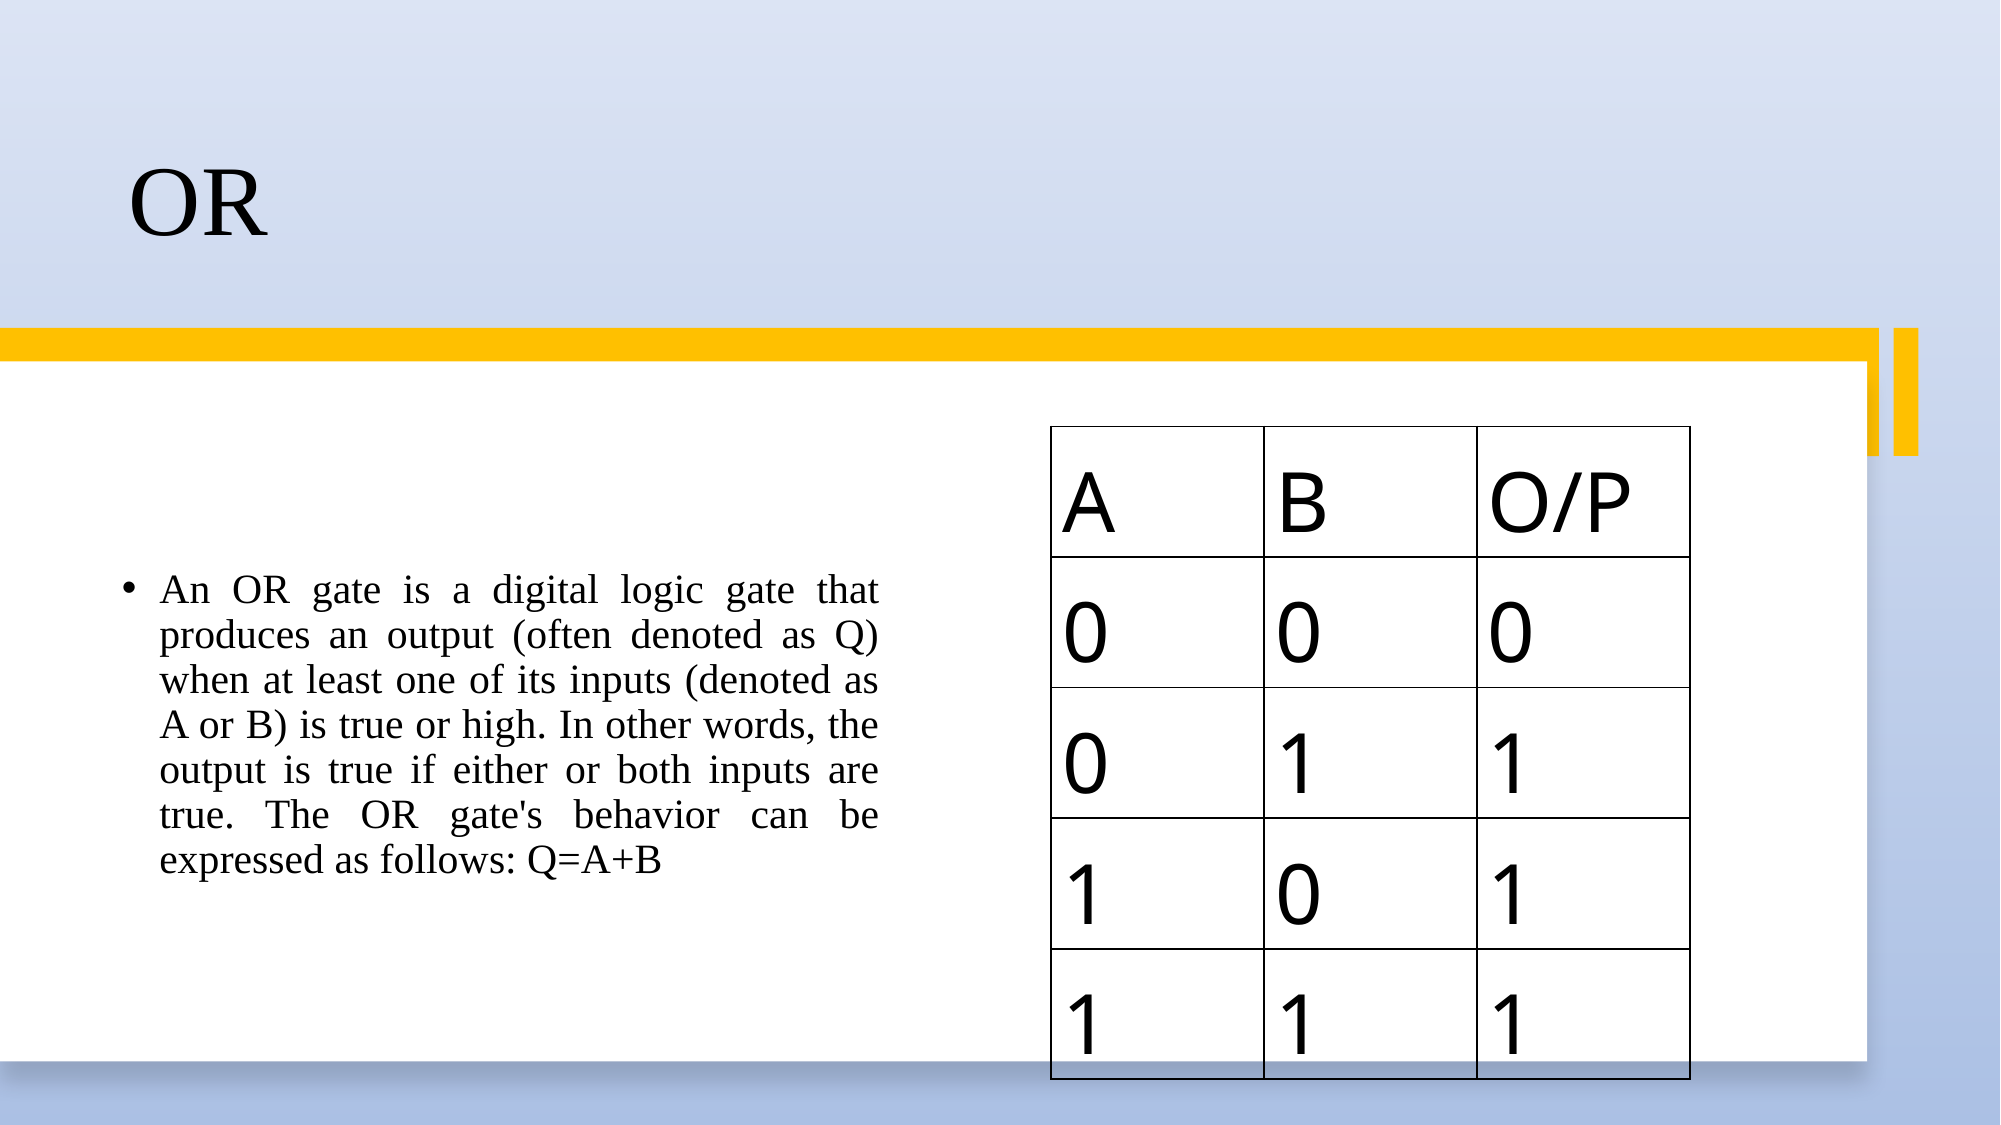

# OR
An OR gate is a digital logic gate that produces an output (often denoted as Q) when at least one of its inputs (denoted as A or B) is true or high. In other words, the output is true if either or both inputs are true. The OR gate's behavior can be expressed as follows: Q=A+B
| A | B | O/P |
| --- | --- | --- |
| 0 | 0 | 0 |
| 0 | 1 | 1 |
| 1 | 0 | 1 |
| 1 | 1 | 1 |